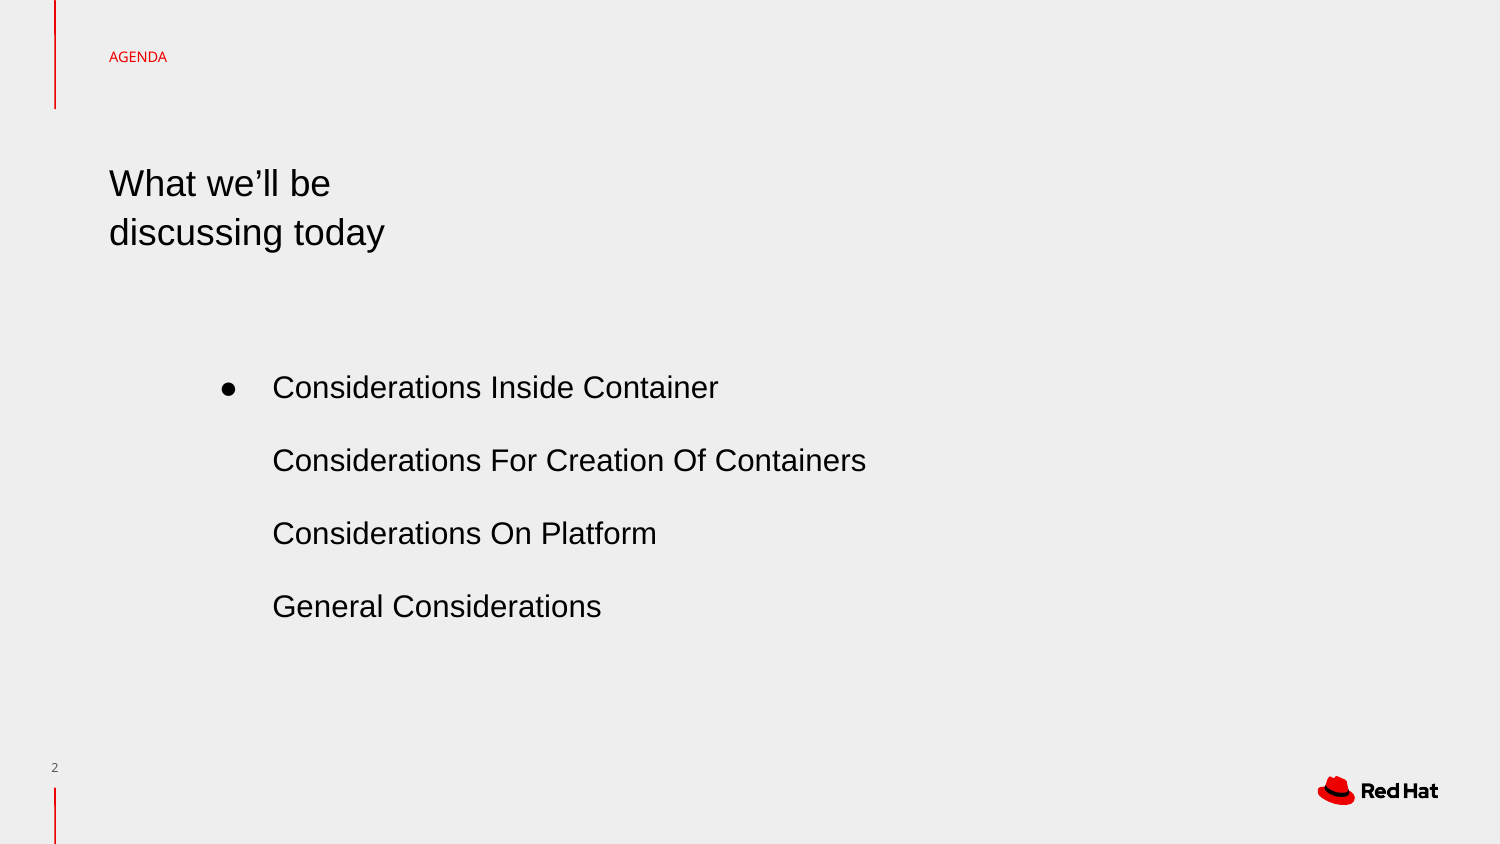

# AGENDA
What we’ll be
discussing today
Considerations Inside Container
Considerations For Creation Of Containers
Considerations On Platform
General Considerations